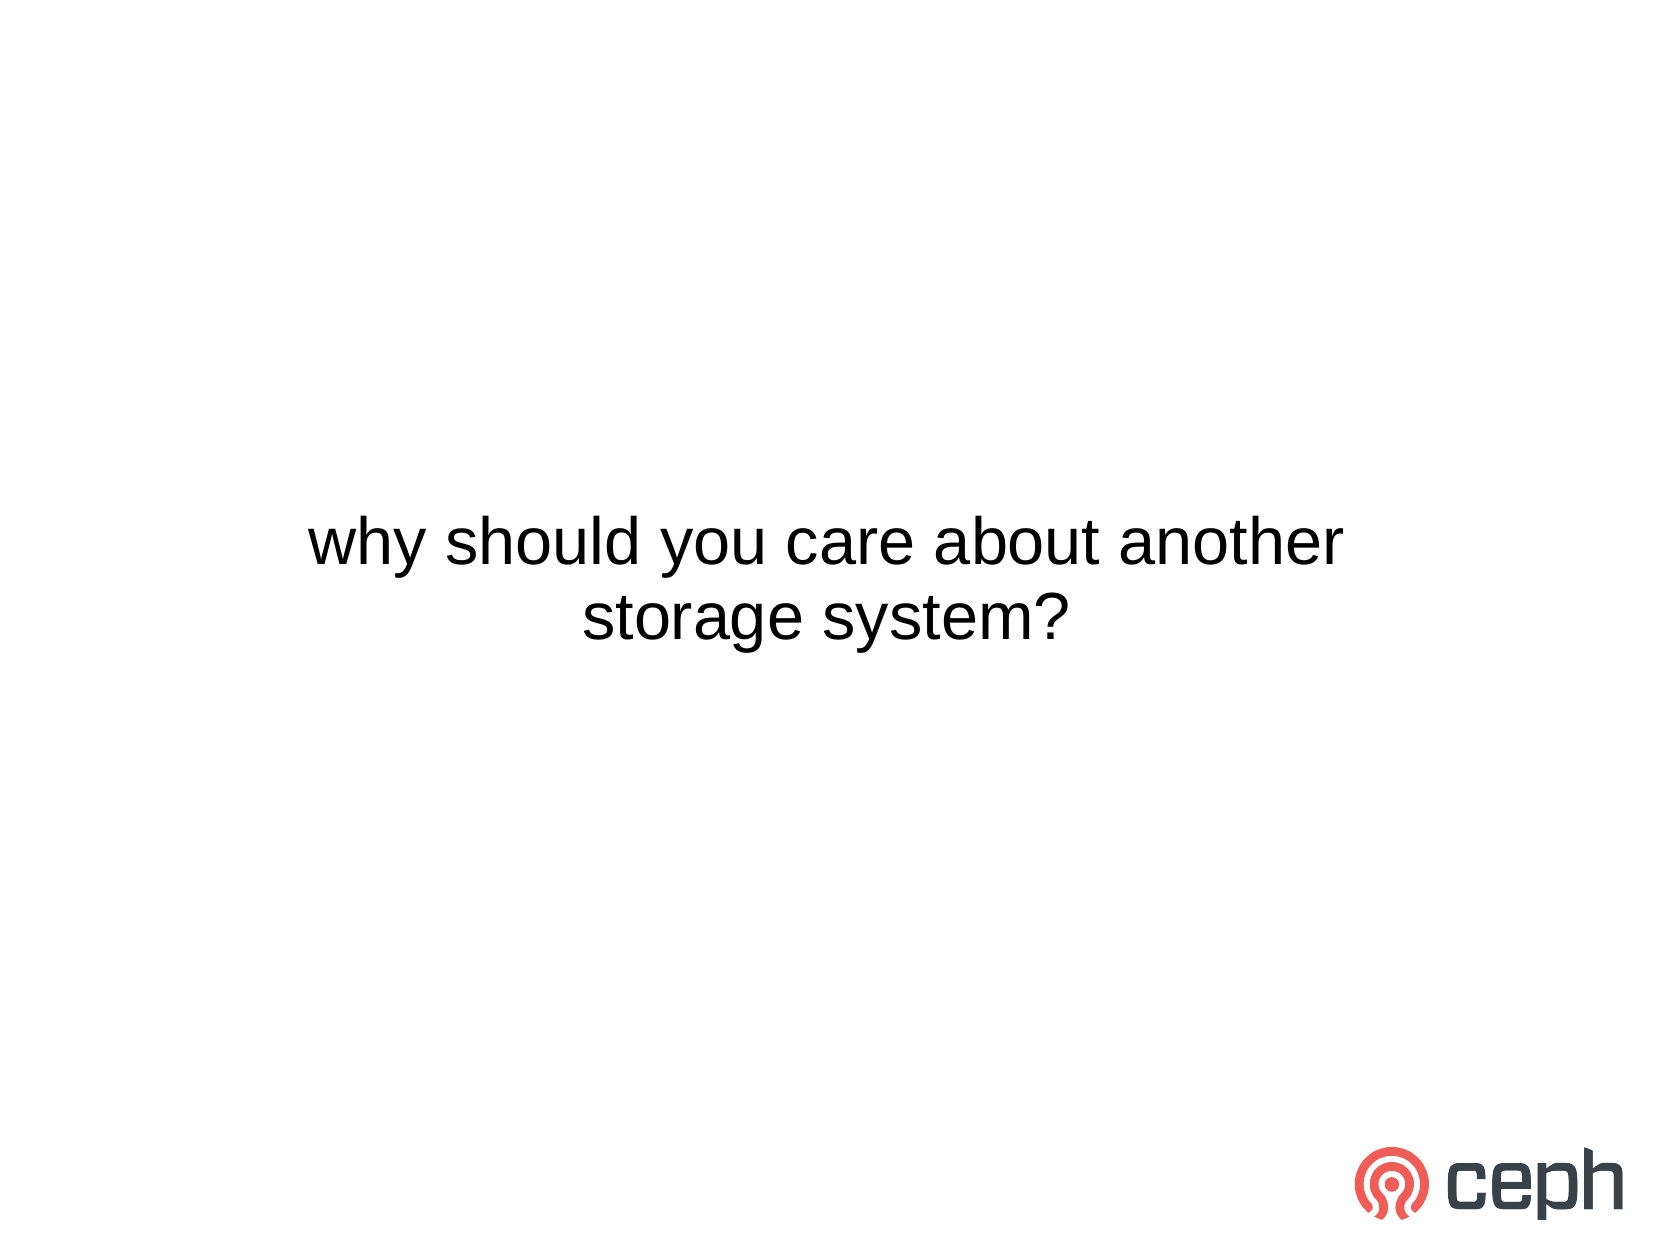

# why should you care about another
storage system?